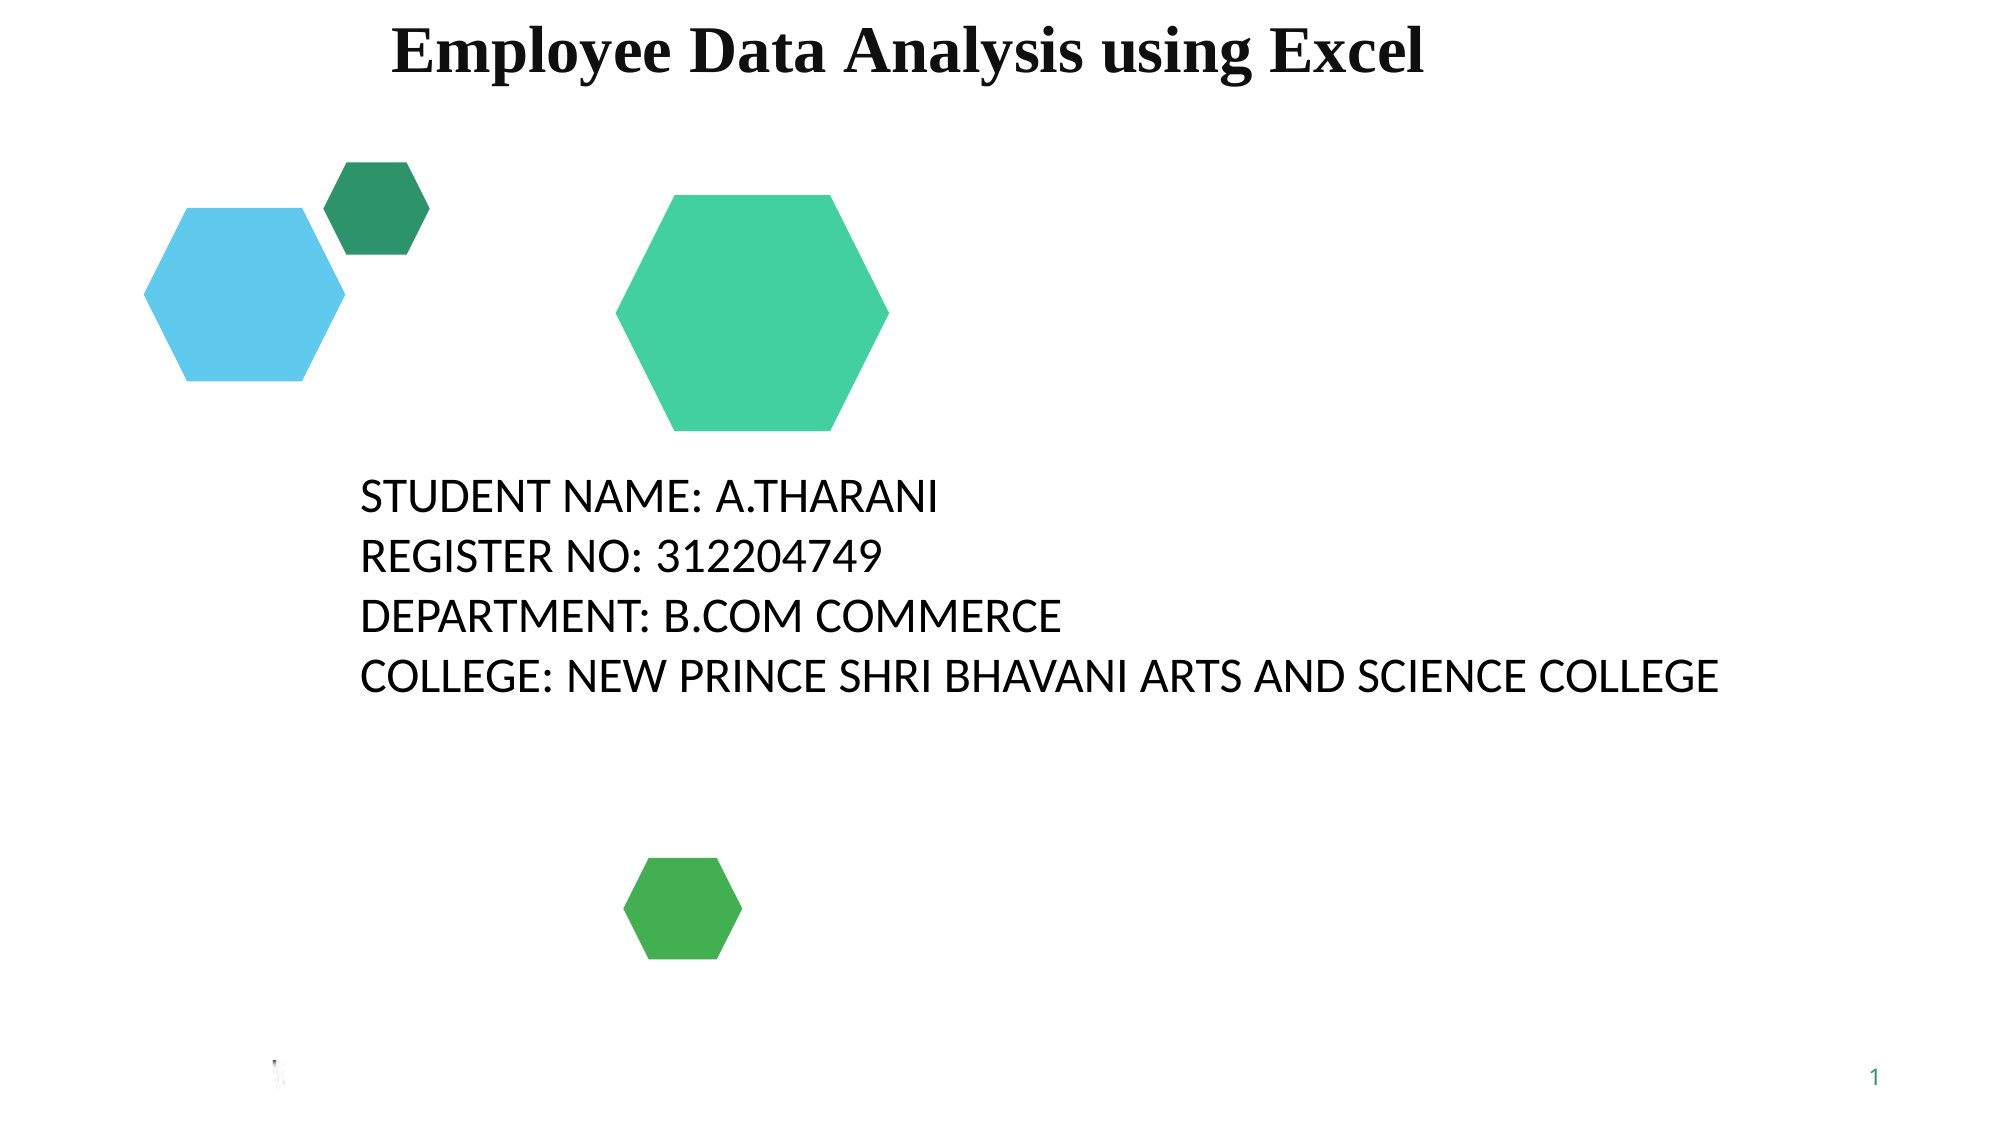

# Employee Data Analysis using Excel
STUDENT NAME: A.THARANI
REGISTER NO: 312204749
DEPARTMENT: B.COM COMMERCE
COLLEGE: NEW PRINCE SHRI BHAVANI ARTS AND SCIENCE COLLEGE